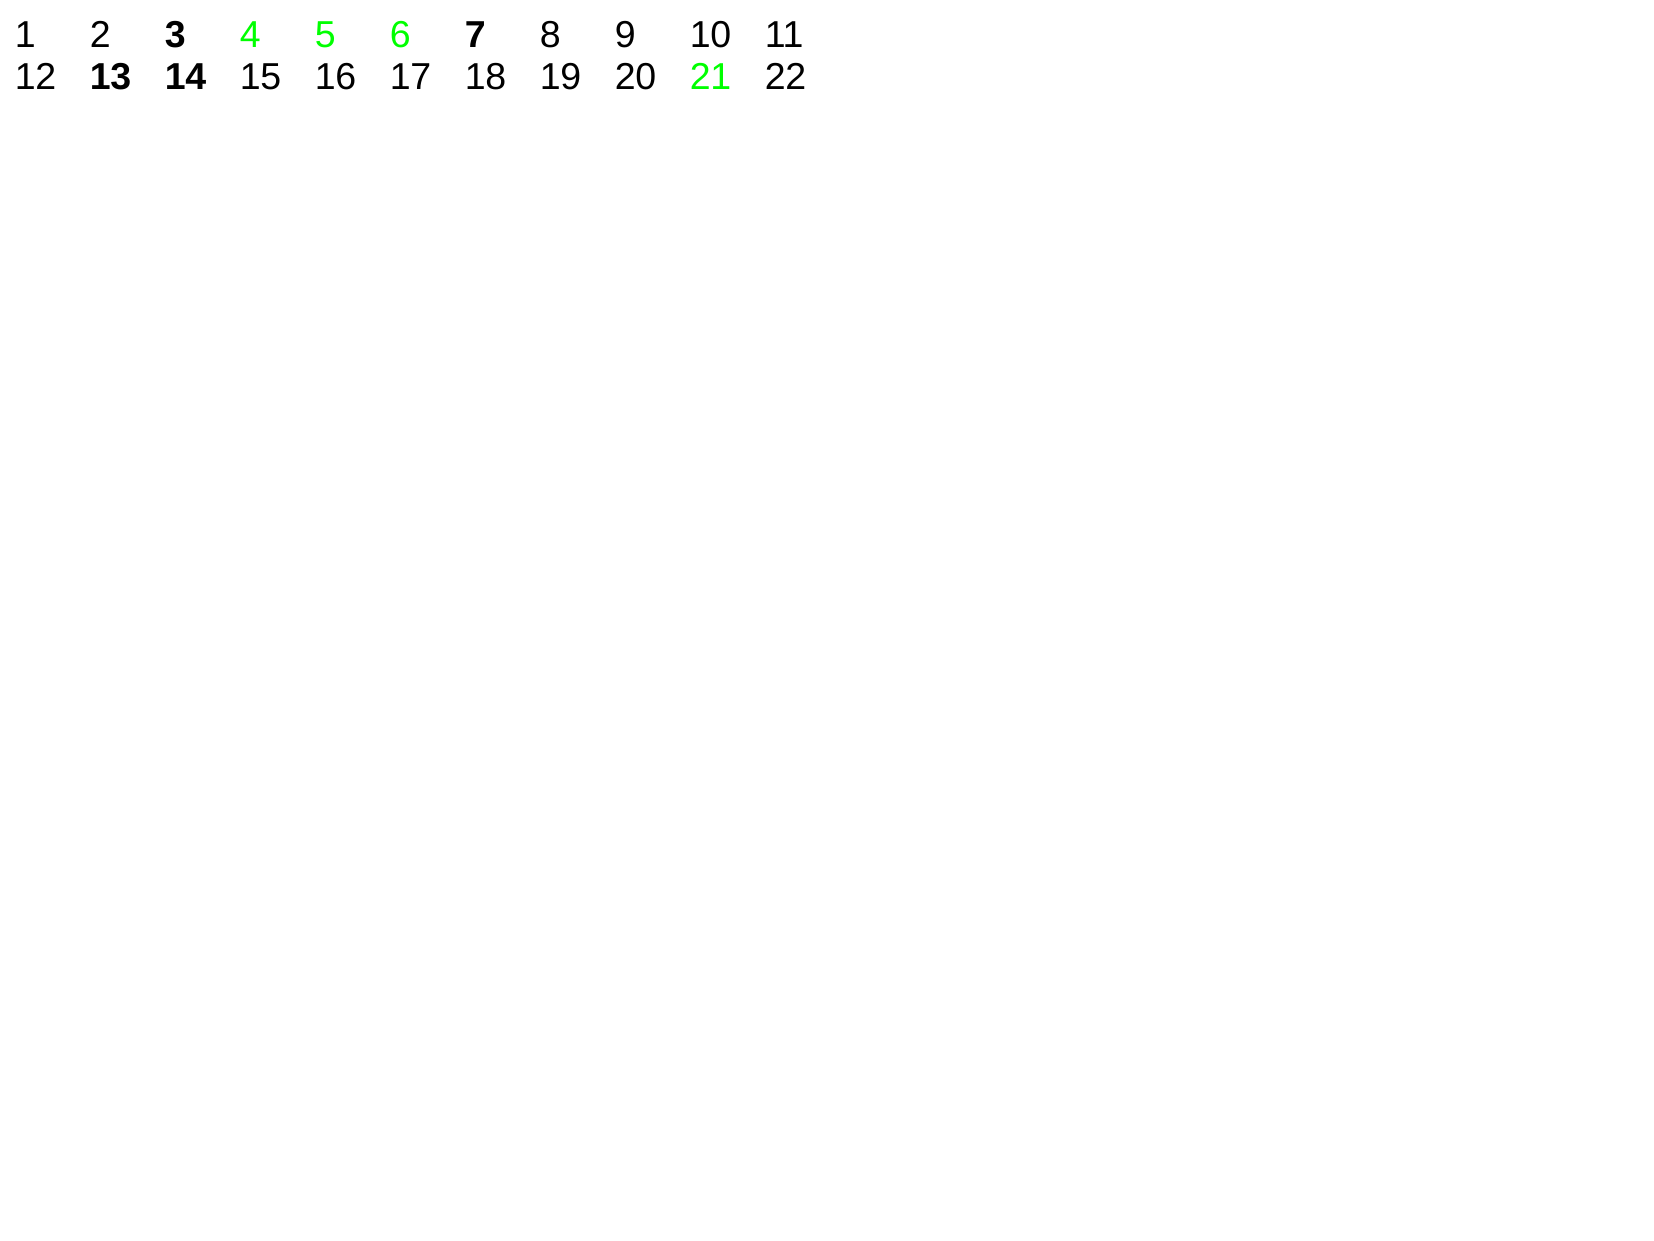

1	2	3	4	5	6	7	8	9	10	11
12	13	14	15	16	17	18	19	20	21	22
#